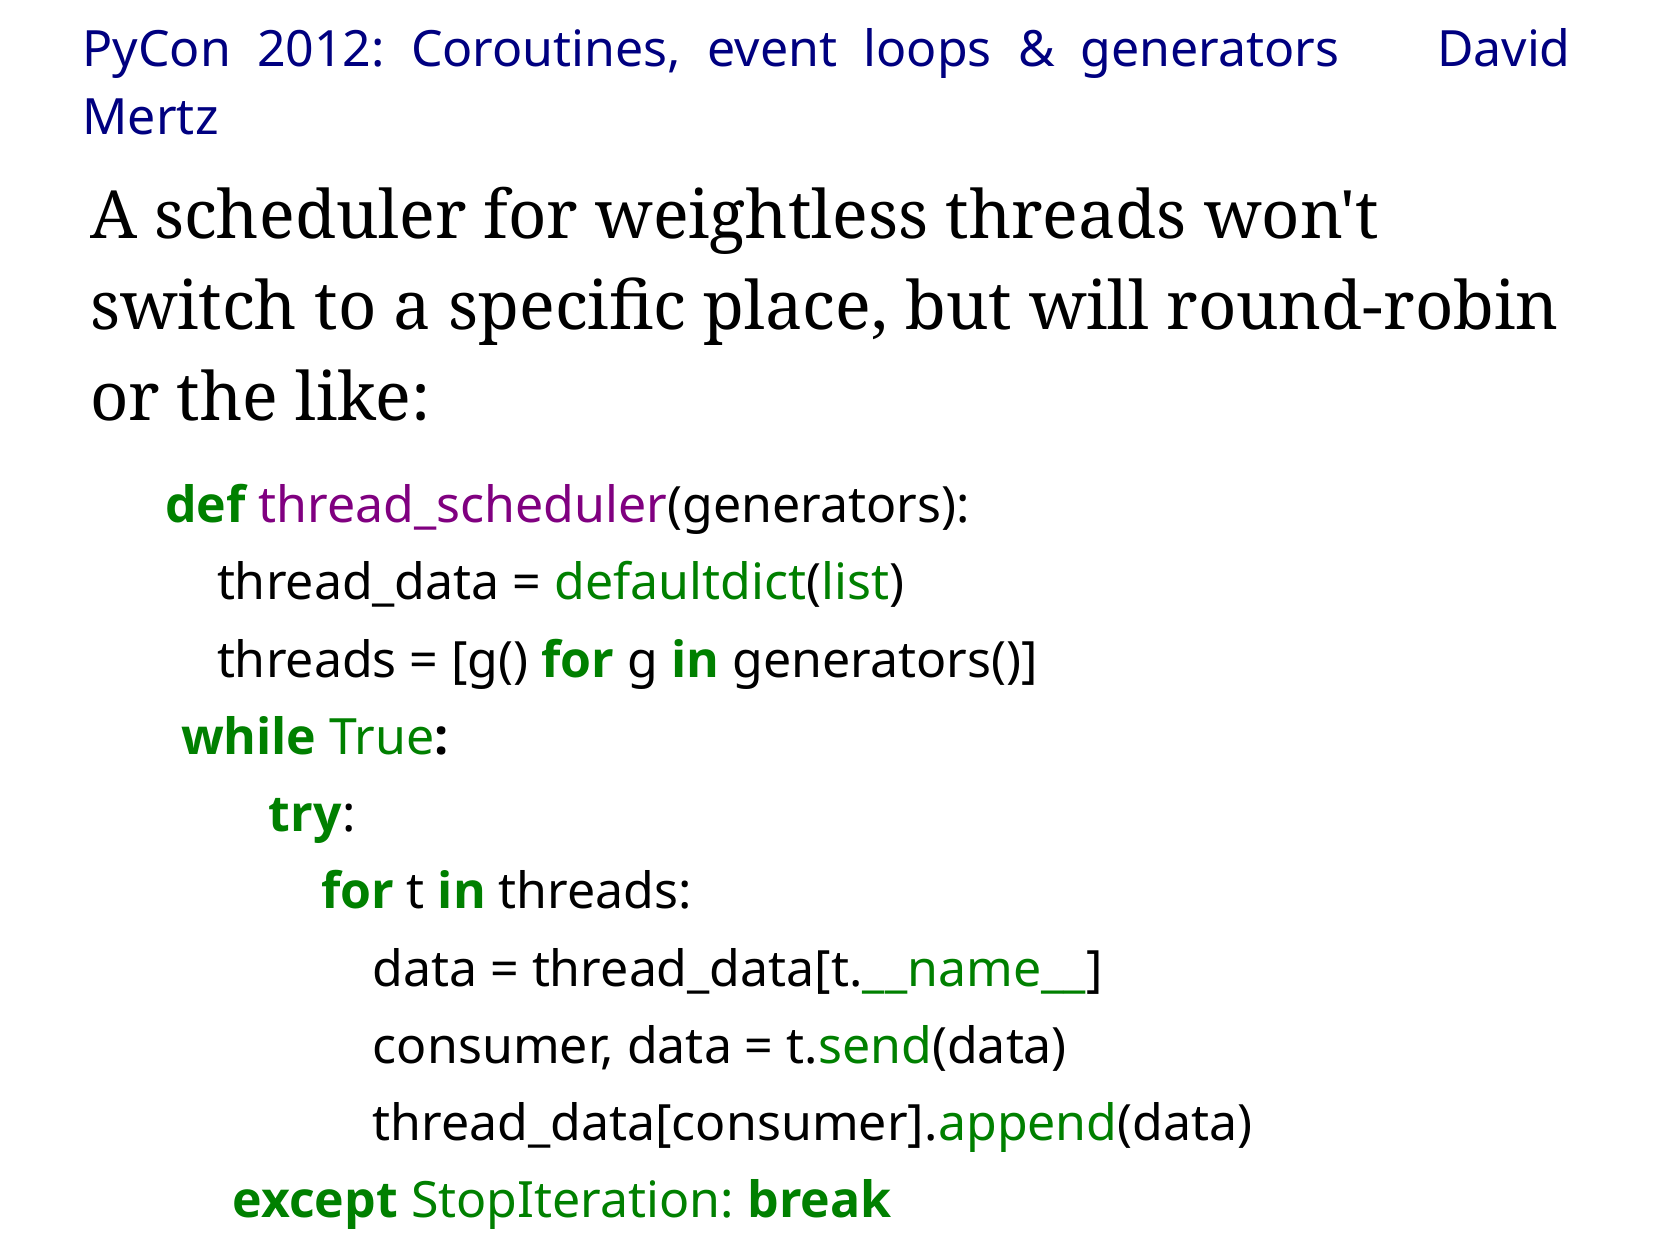

PyCon 2012: Coroutines, event loops & generators		David Mertz
# A scheduler for weightless threads won't switch to a specific place, but will round-robin or the like:
def thread_scheduler(generators):
 thread_data = defaultdict(list)
 threads = [g() for g in generators()]
 while True:
 try:
 for t in threads:
 data = thread_data[t.__name__]
 consumer, data = t.send(data)
 thread_data[consumer].append(data)
 except StopIteration: break
Here consumer threads cannot be switched into directly, but once reached will get injected data.